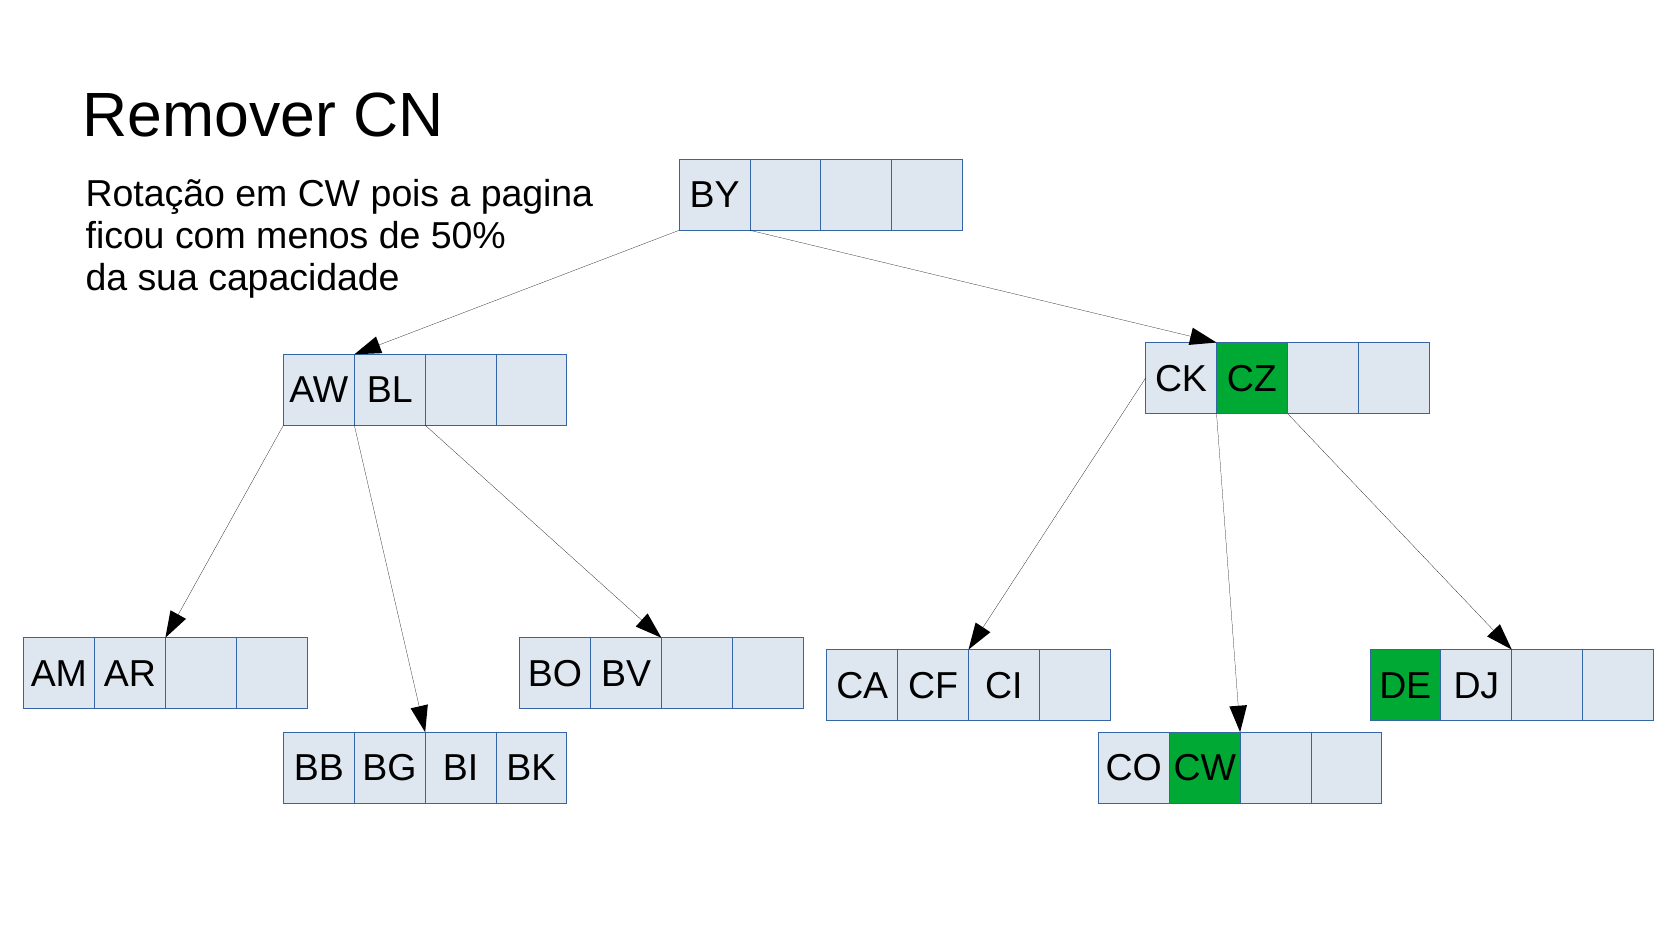

# Remover CN
BY
Rotação em CW pois a pagina
ficou com menos de 50%
da sua capacidade
CK
CZ
AW
BL
AM
AR
BO
BV
CA
CF
CI
DE
DJ
BB
BG
BI
BK
CO
CW